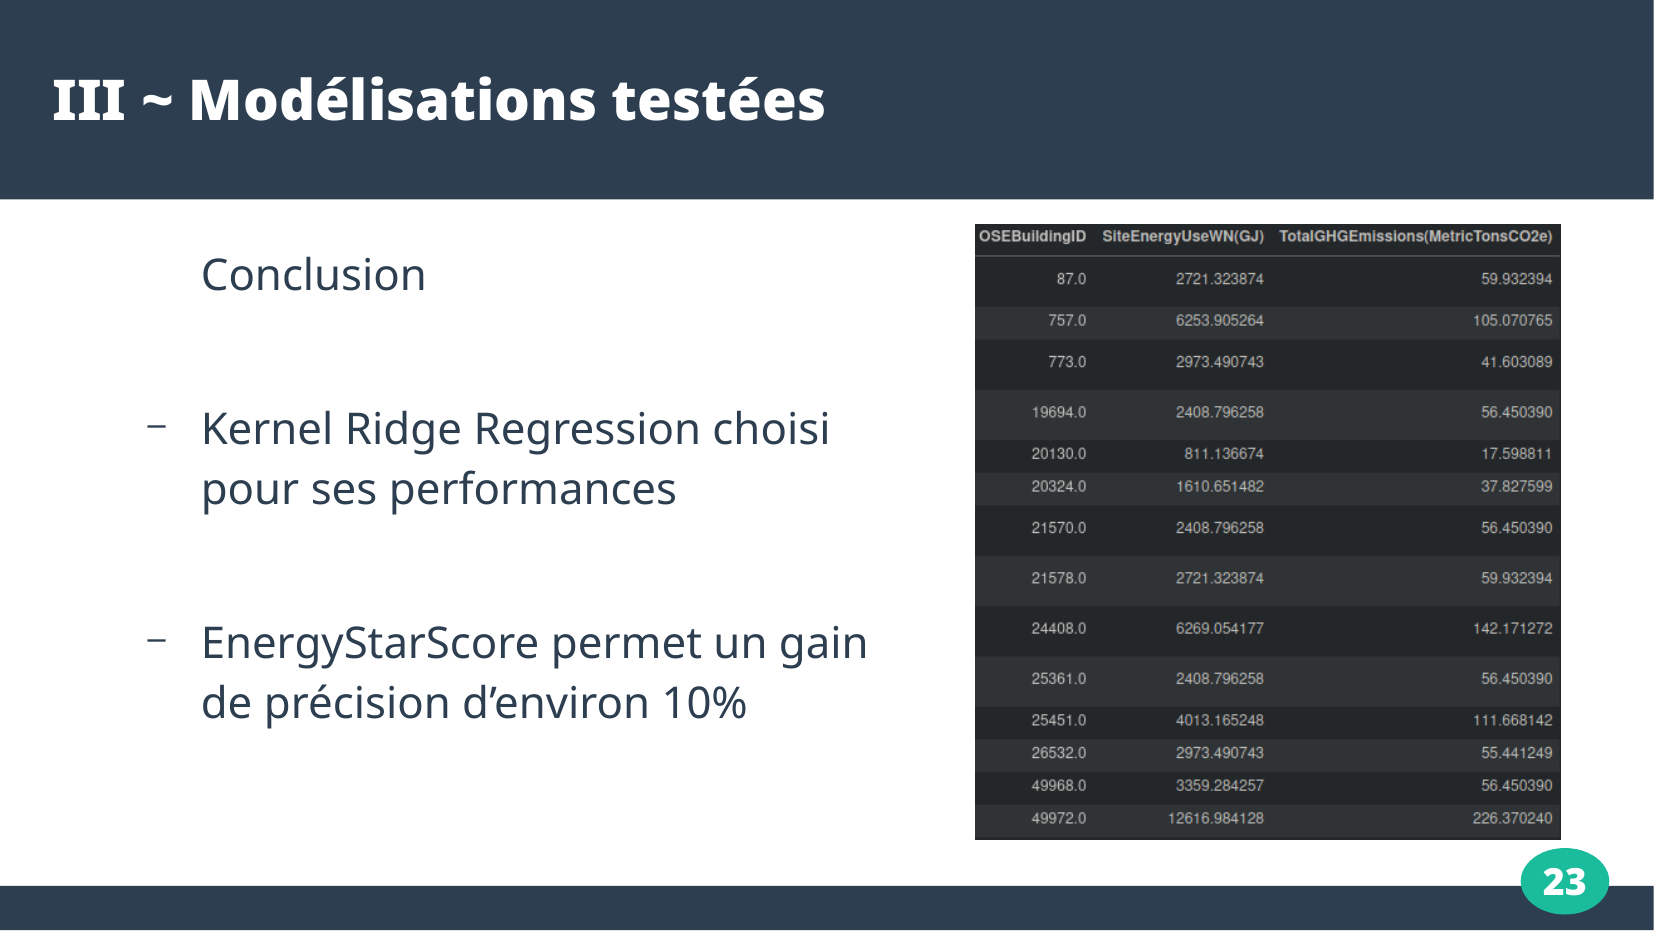

# III ~ Modélisations testées
Conclusion
Kernel Ridge Regression choisi pour ses performances
EnergyStarScore permet un gain de précision d’environ 10%
23